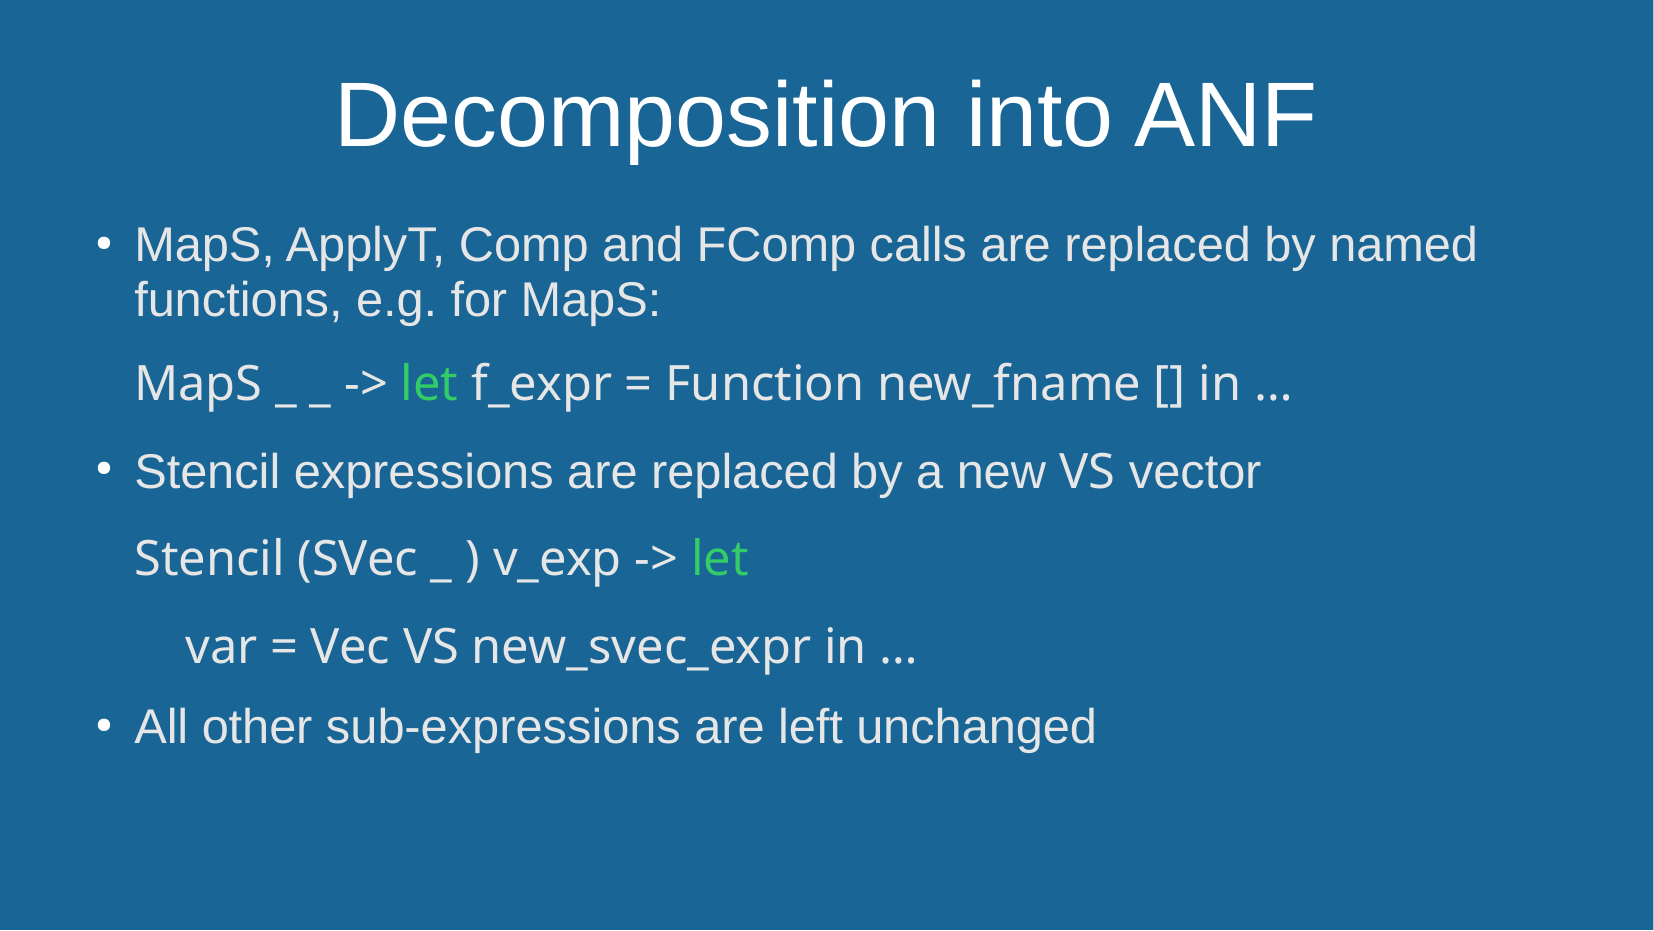

# Decomposition into ANF
MapS, ApplyT, Comp and FComp calls are replaced by named functions, e.g. for MapS:
MapS _ _ -> let f_expr = Function new_fname [] in …
Stencil expressions are replaced by a new VS vector
Stencil (SVec _ ) v_exp -> let
 var = Vec VS new_svec_expr in …
All other sub-expressions are left unchanged